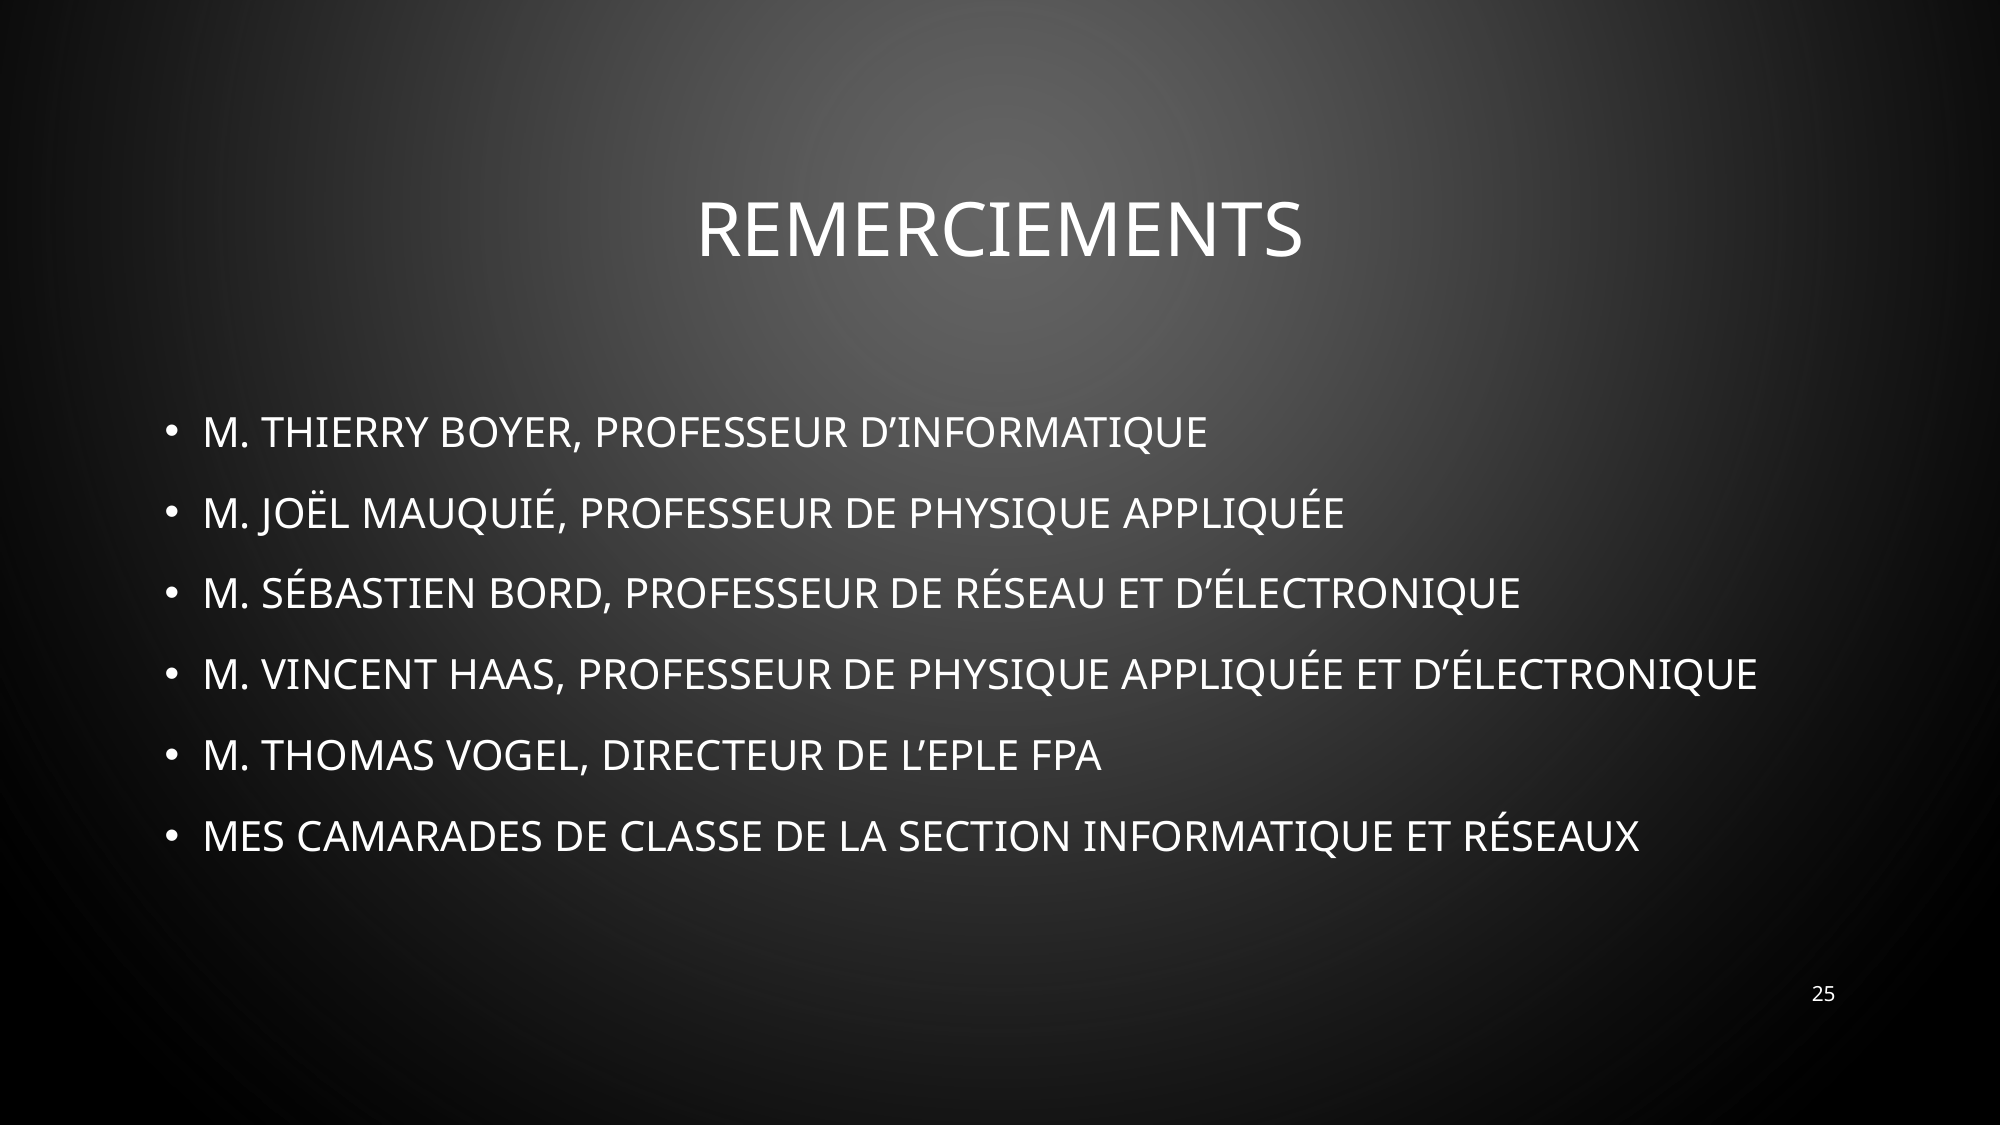

# Remerciements
M. Thierry Boyer, professeur d’informatique
M. Joël MauquiÉ, Professeur de physique appliquée
M. Sébastien Bord, Professeur de Réseau et d’électronique
M. Vincent HAAS, professeur de physique appliquée et d’électronique
M. Thomas vogel, directeur de l’eple FPA
Mes camarades de classe de la section informatique et réseaux
25